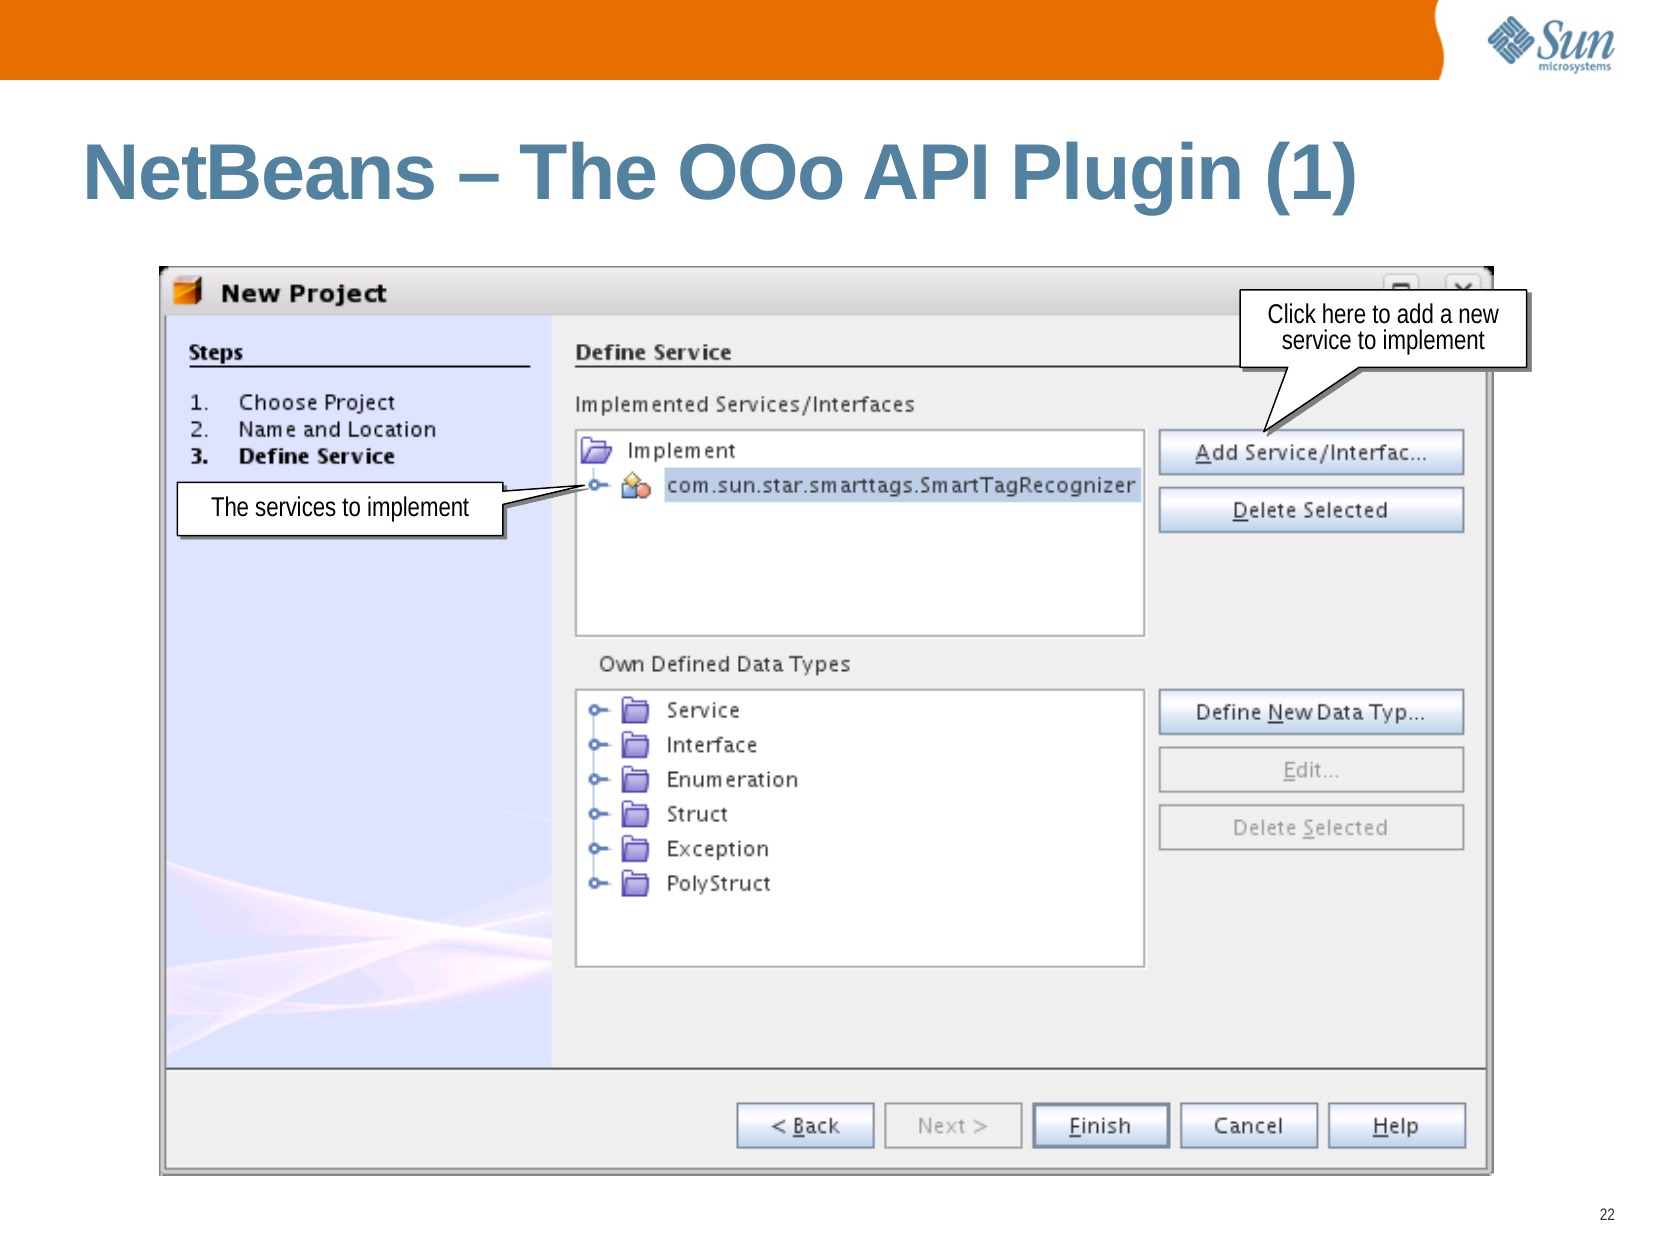

# NetBeans – The OOo API Plugin (1)
Click here to add a new
service to implement
The services to implement